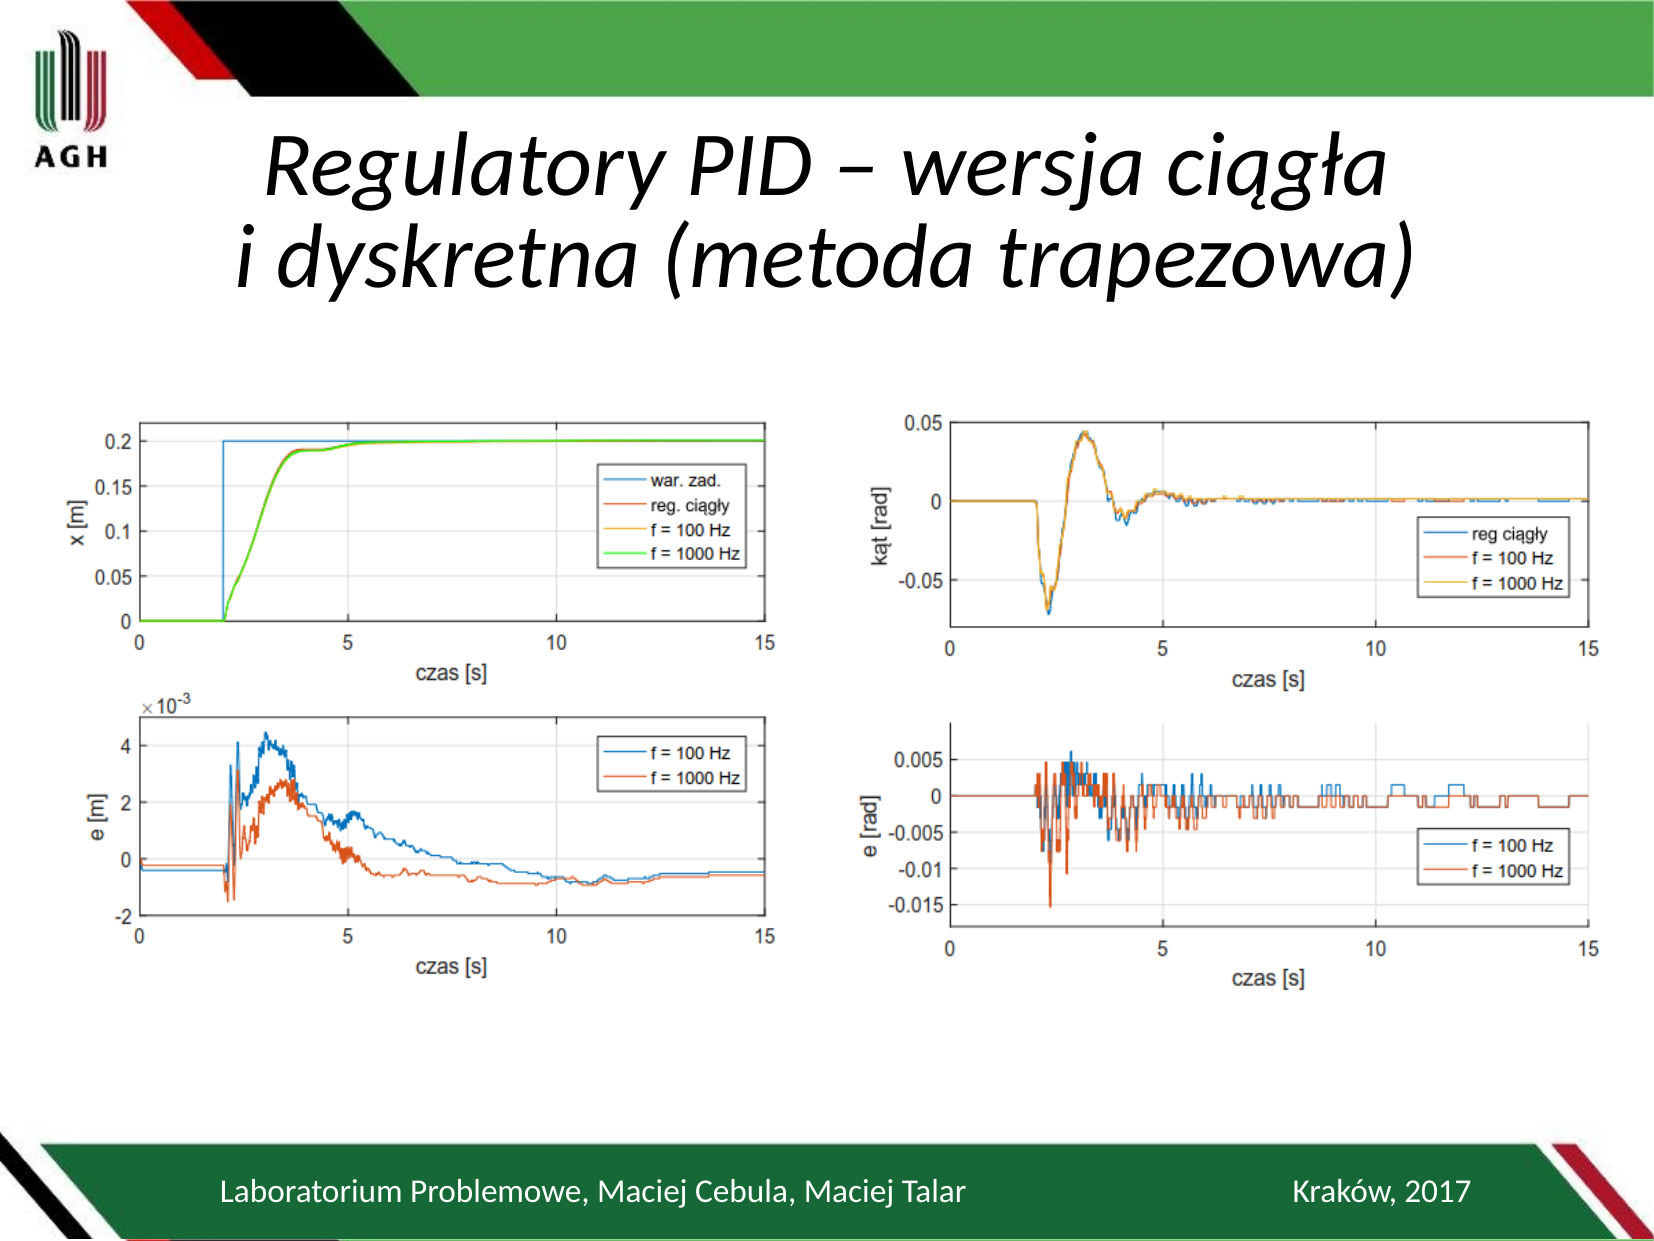

# Regulatory PID – wersja ciągła i dyskretna (metoda trapezowa)
Laboratorium Problemowe, Maciej Cebula, Maciej Talar
Kraków, 2017